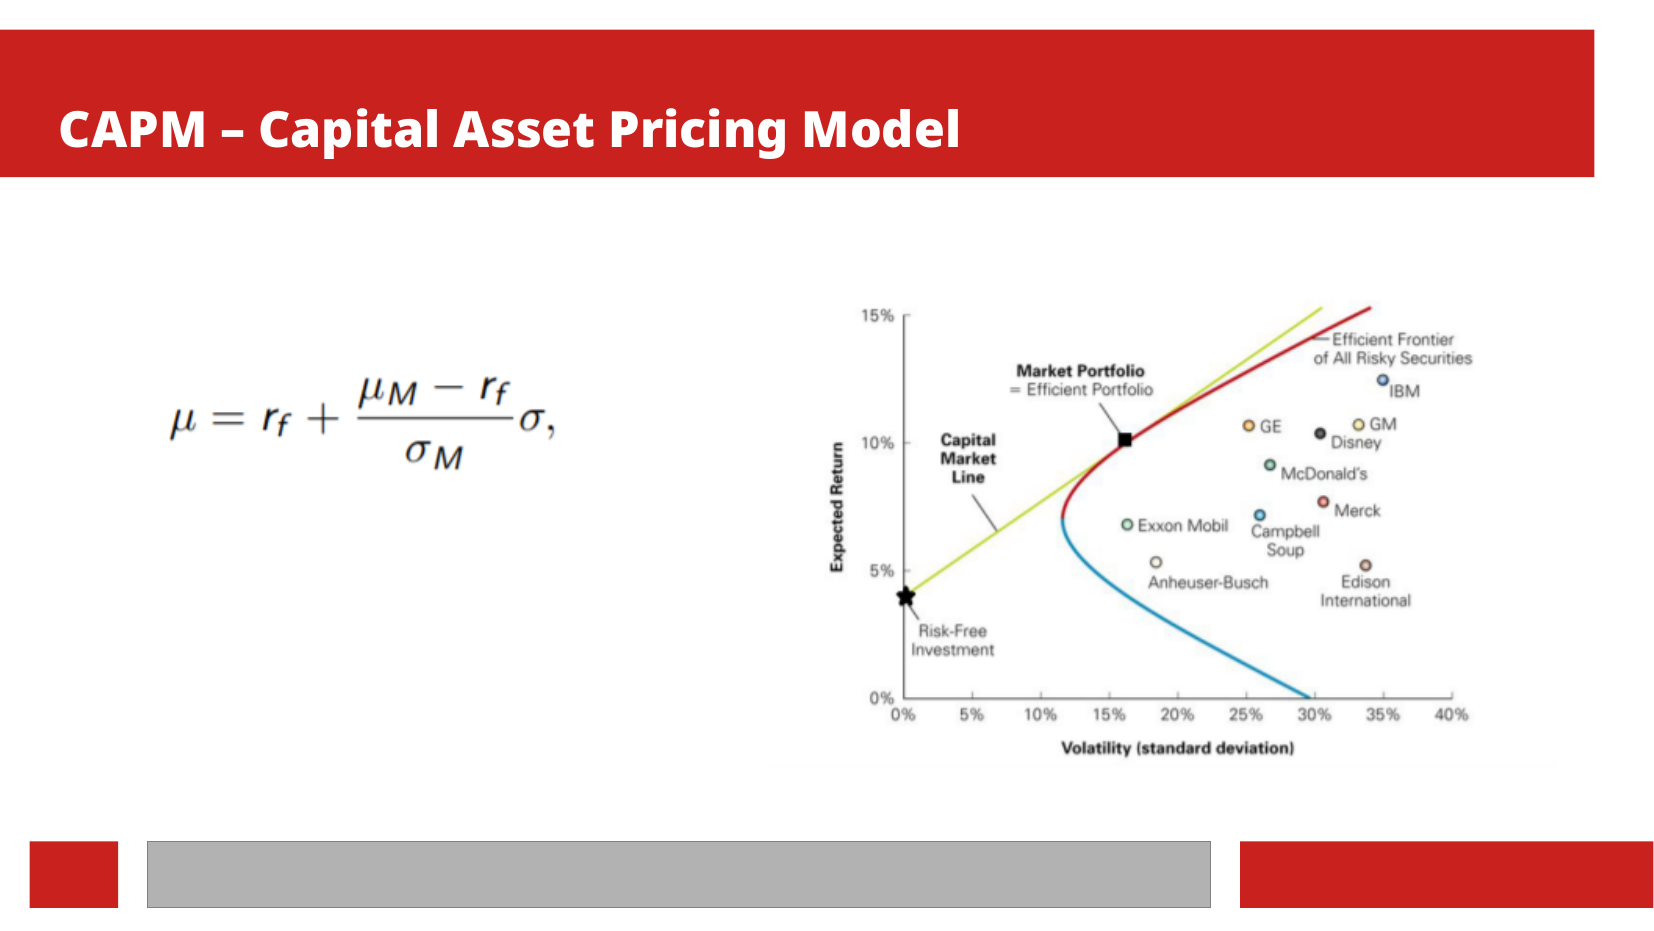

# CAPM – Capital Asset Pricing Model